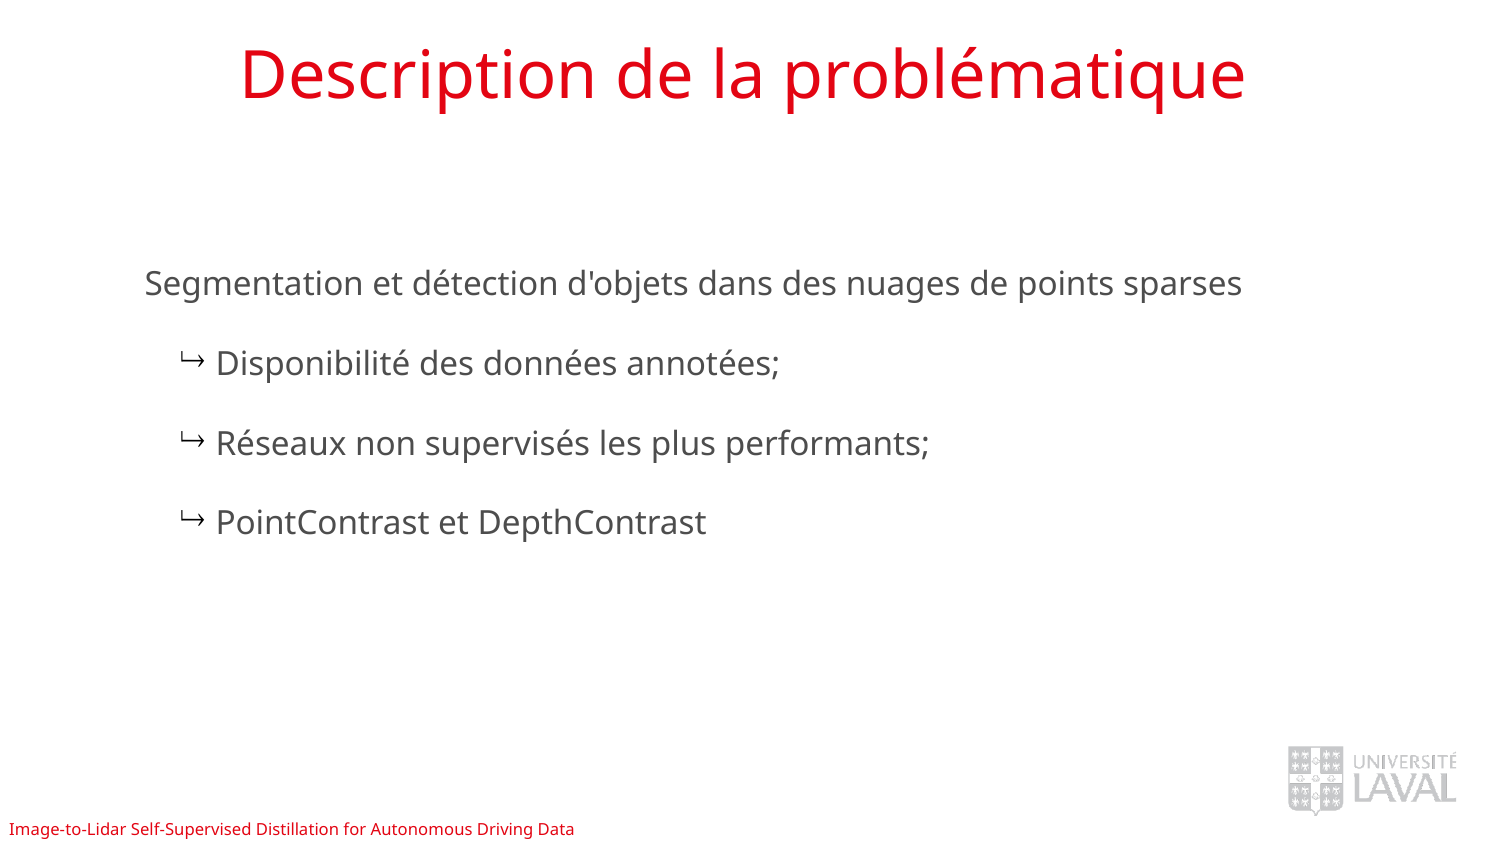

# Description de la problématique
Segmentation et détection d'objets dans des nuages de points sparses
Disponibilité des données annotées;
Réseaux non supervisés les plus performants;
PointContrast et DepthContrast
Image-to-Lidar Self-Supervised Distillation for Autonomous Driving Data